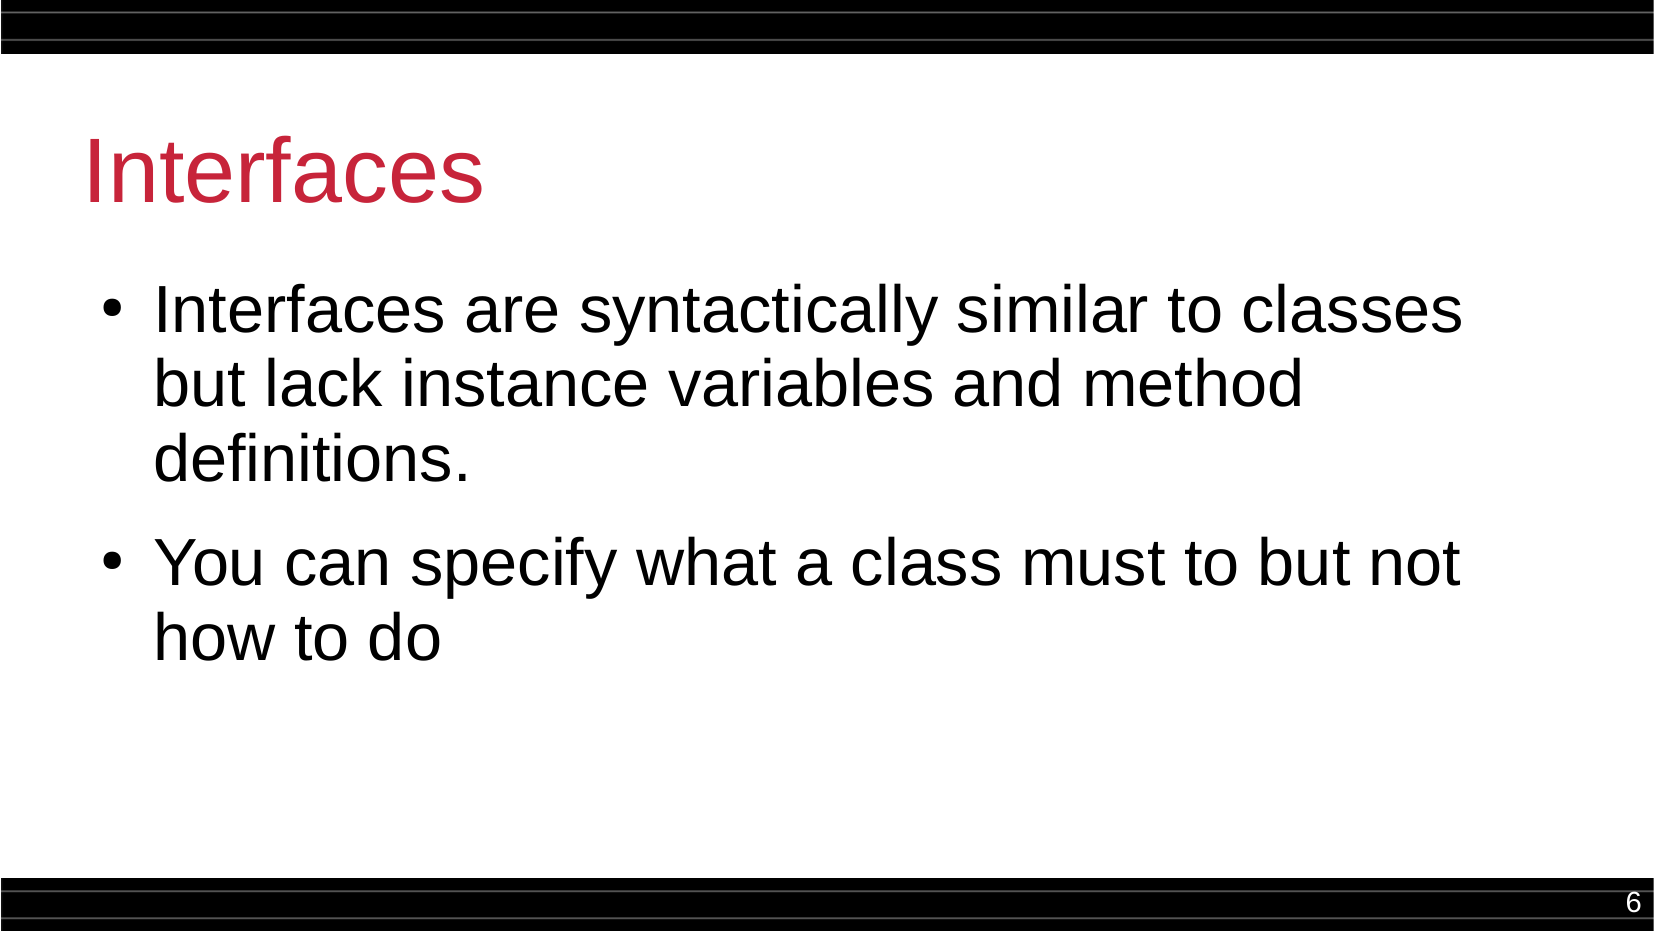

# Interfaces
Interfaces are syntactically similar to classes but lack instance variables and method definitions.
You can specify what a class must to but not how to do